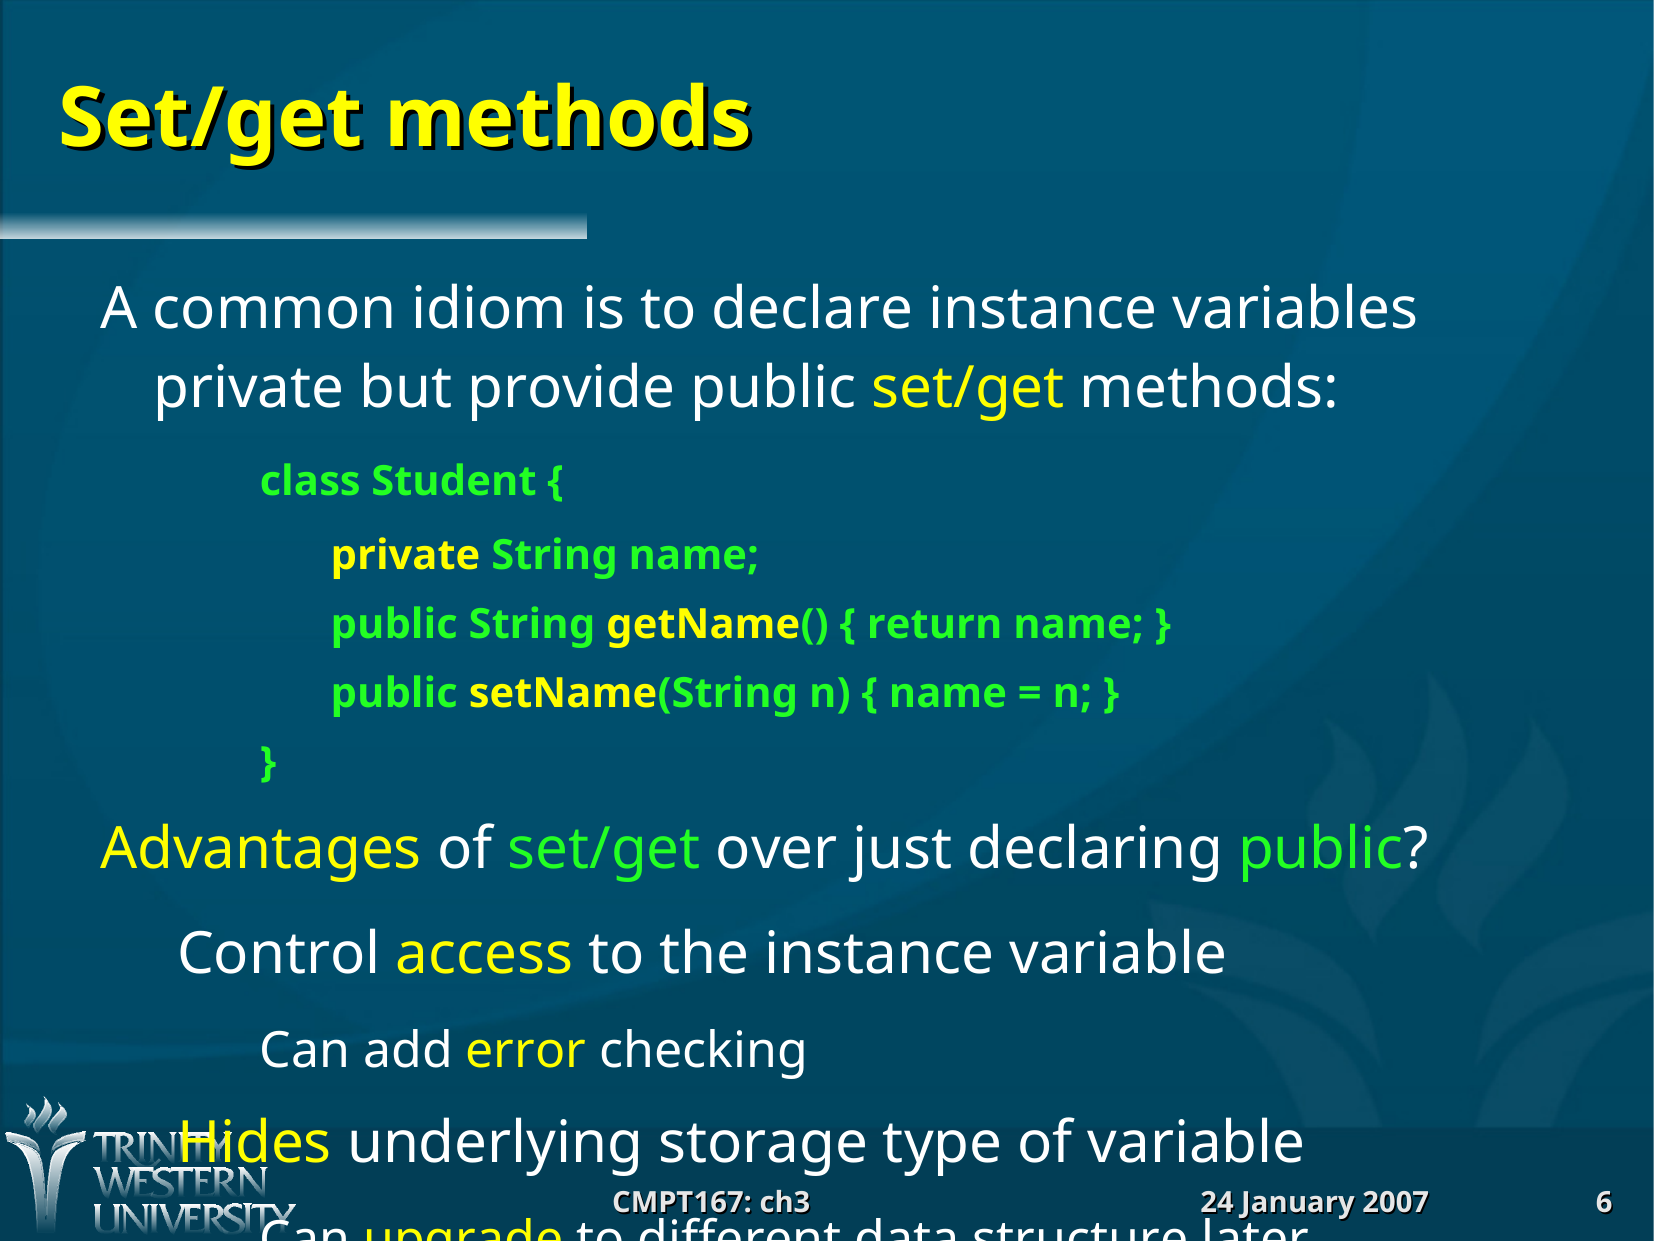

# Set/get methods
A common idiom is to declare instance variables private but provide public set/get methods:
class Student {
private String name;
public String getName() { return name; }
public setName(String n) { name = n; }
}
Advantages of set/get over just declaring public?
Control access to the instance variable
Can add error checking
Hides underlying storage type of variable
Can upgrade to different data structure later
CMPT167: ch3
24 January 2007
6